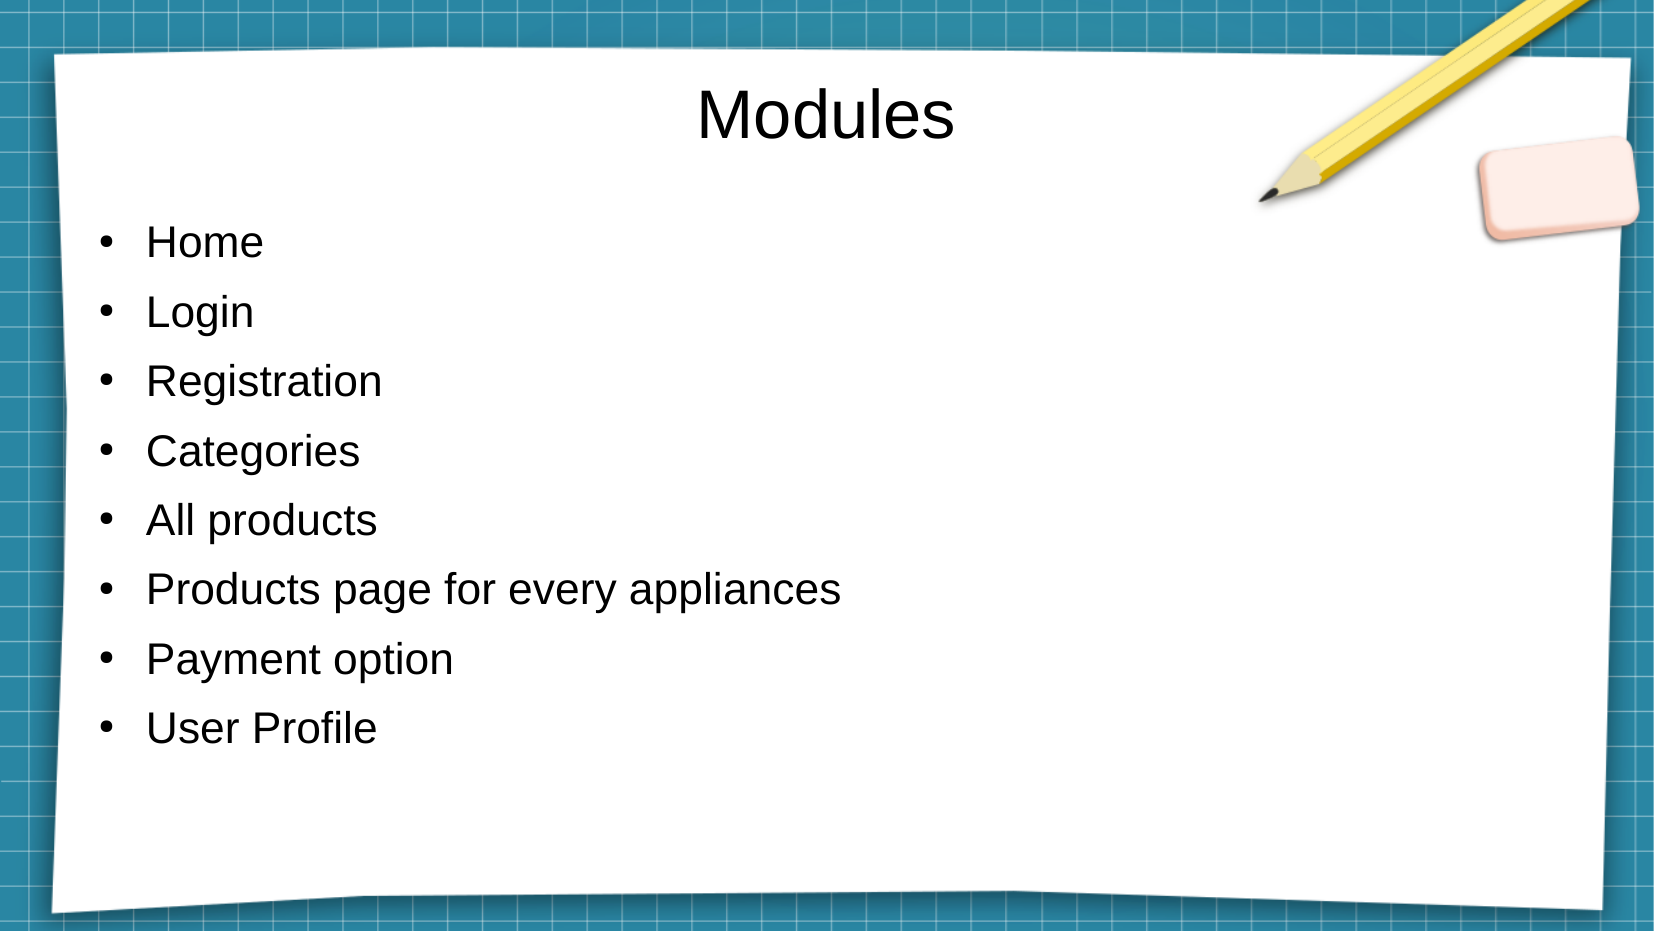

# Modules
Home
Login
Registration
Categories
All products
Products page for every appliances
Payment option
User Profile